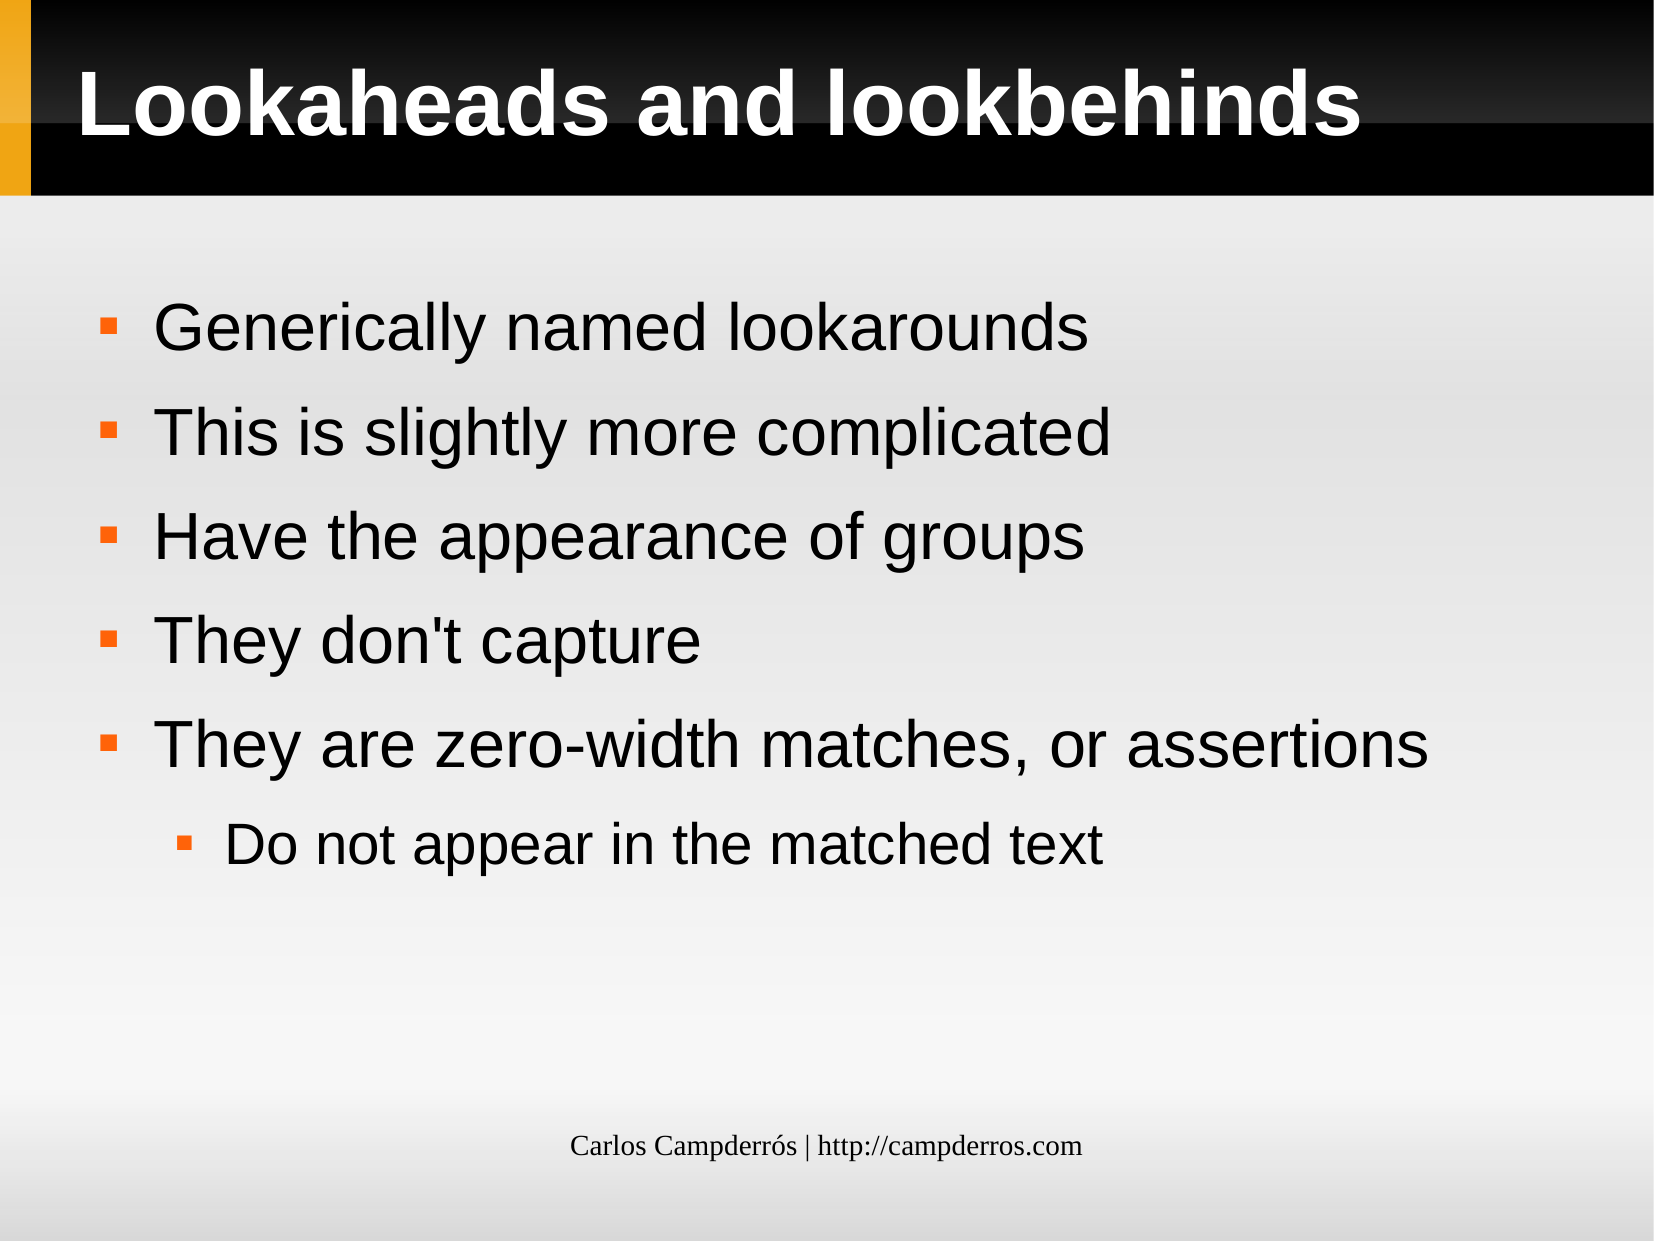

# Lookaheads and lookbehinds
Generically named lookarounds
This is slightly more complicated
Have the appearance of groups
They don't capture
They are zero-width matches, or assertions
Do not appear in the matched text
Carlos Campderrós | http://campderros.com